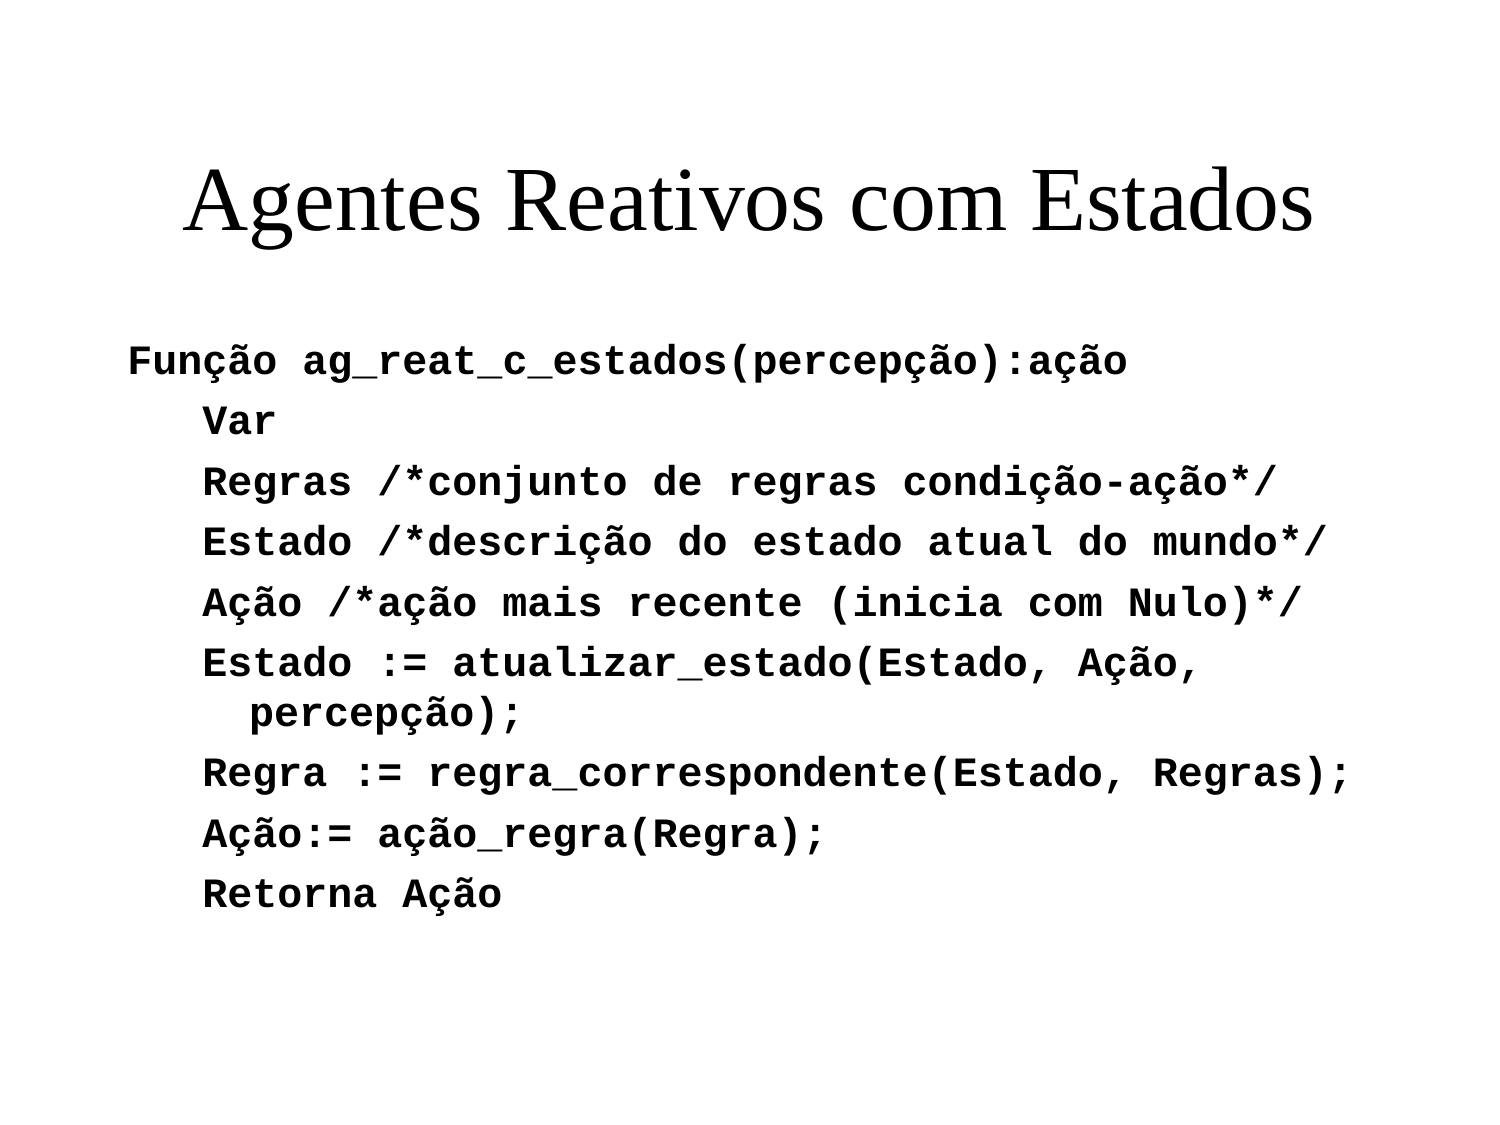

Agentes Reativos com Estados
# Função ag_reat_c_estados(percepção):ação
Var
Regras /*conjunto de regras condição-ação*/
Estado /*descrição do estado atual do mundo*/
Ação /*ação mais recente (inicia com Nulo)*/
Estado := atualizar_estado(Estado, Ação, percepção);
Regra := regra_correspondente(Estado, Regras);
Ação:= ação_regra(Regra);
Retorna Ação